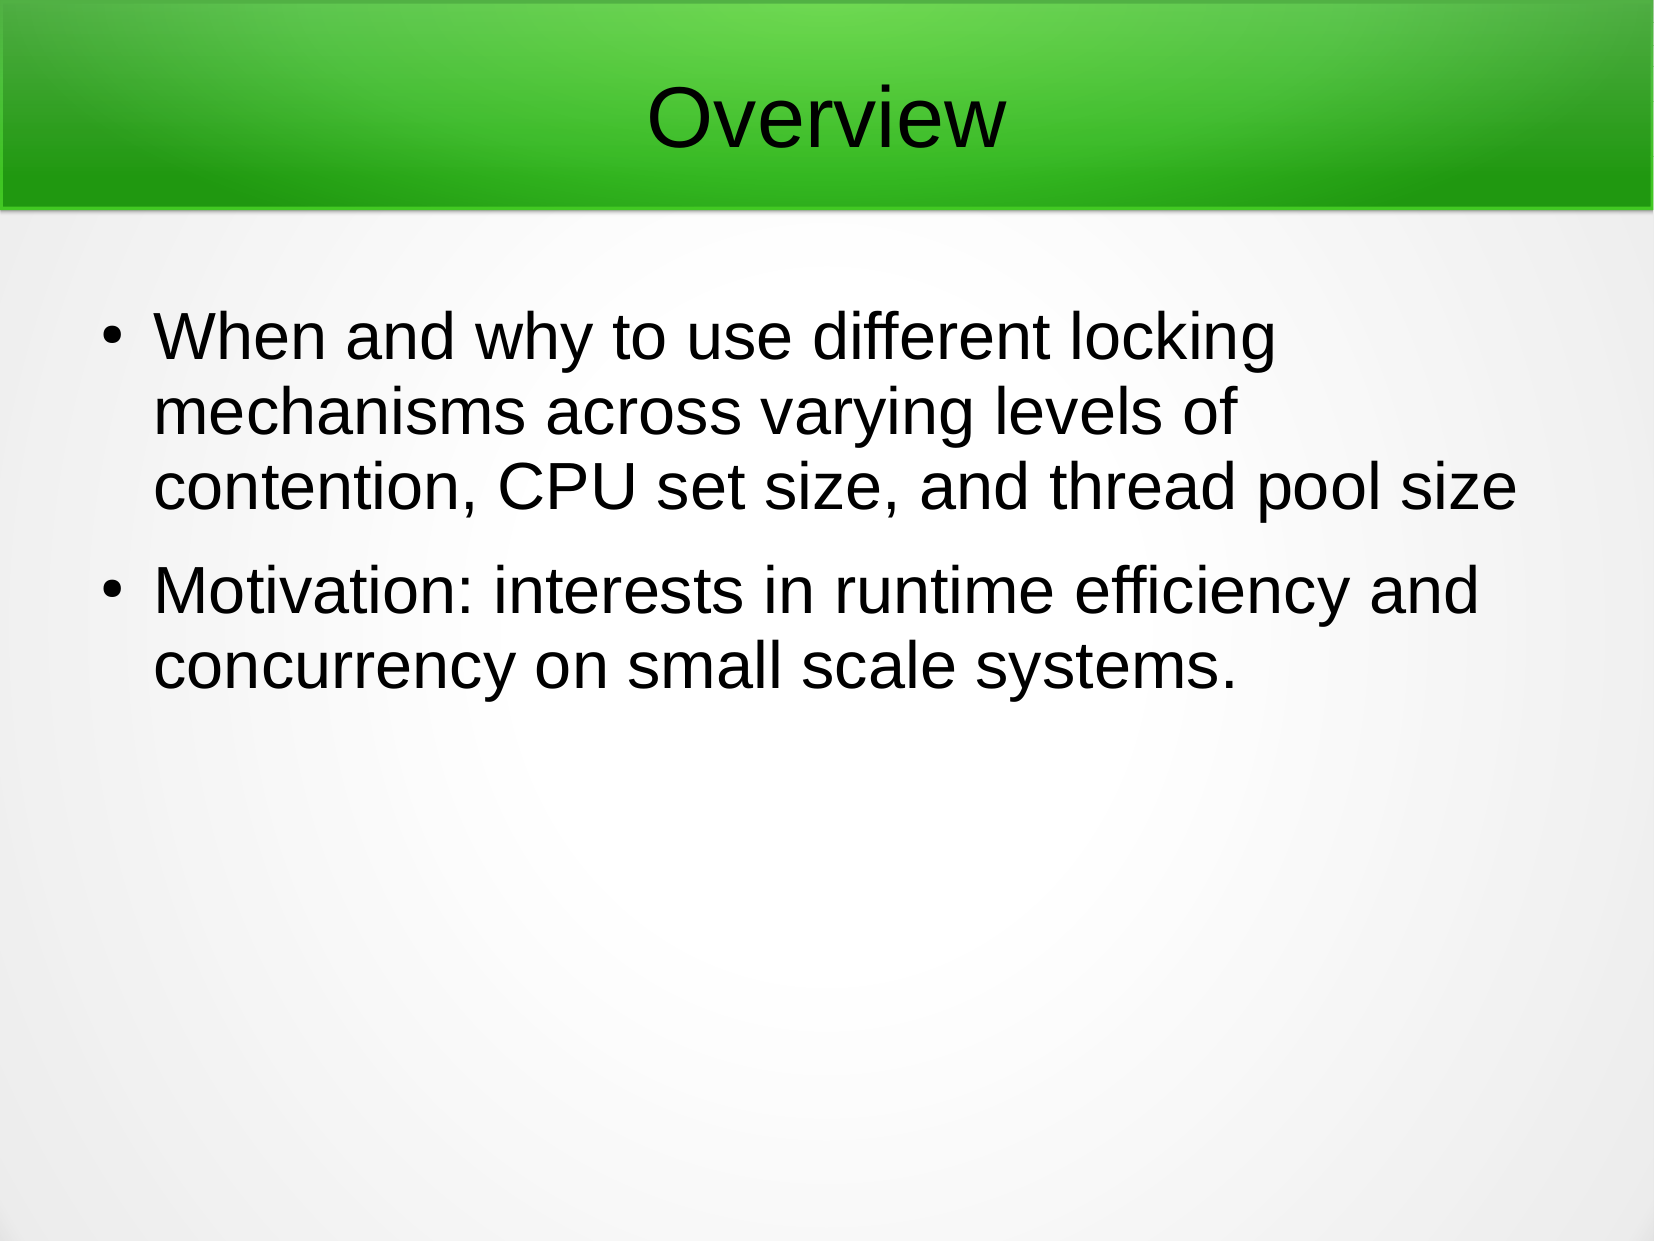

# Overview
When and why to use different locking mechanisms across varying levels of contention, CPU set size, and thread pool size
Motivation: interests in runtime efficiency and concurrency on small scale systems.